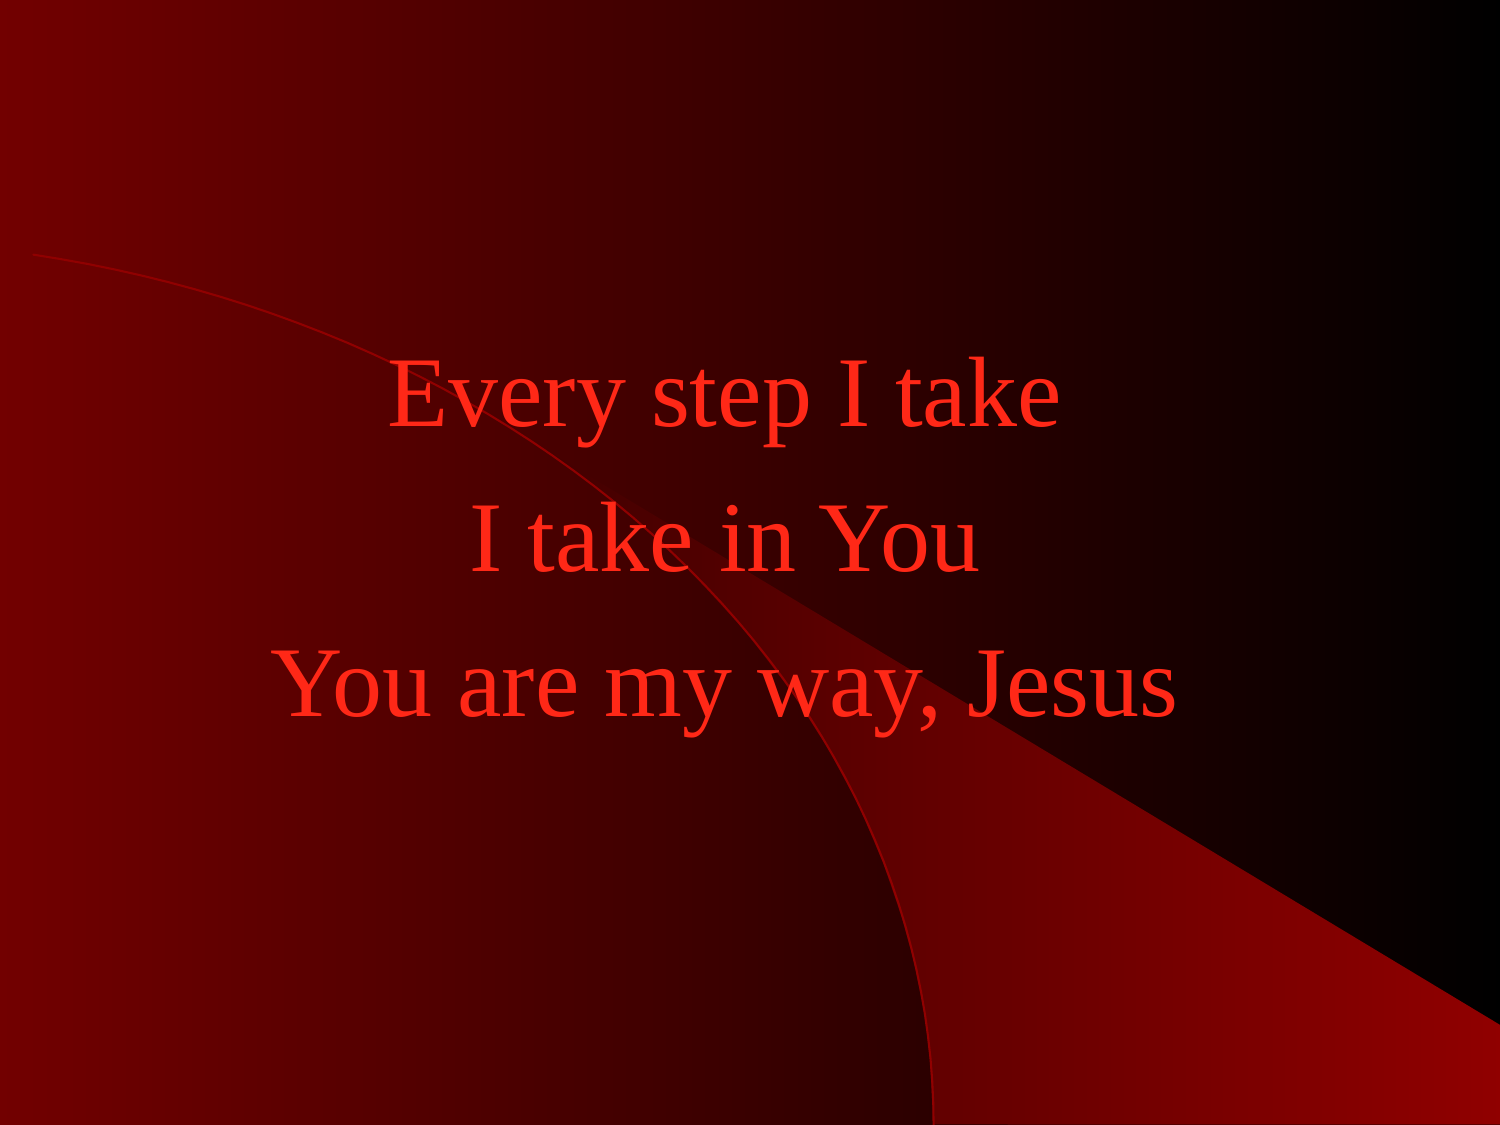

# Every step I take
I take in You
You are my way, Jesus